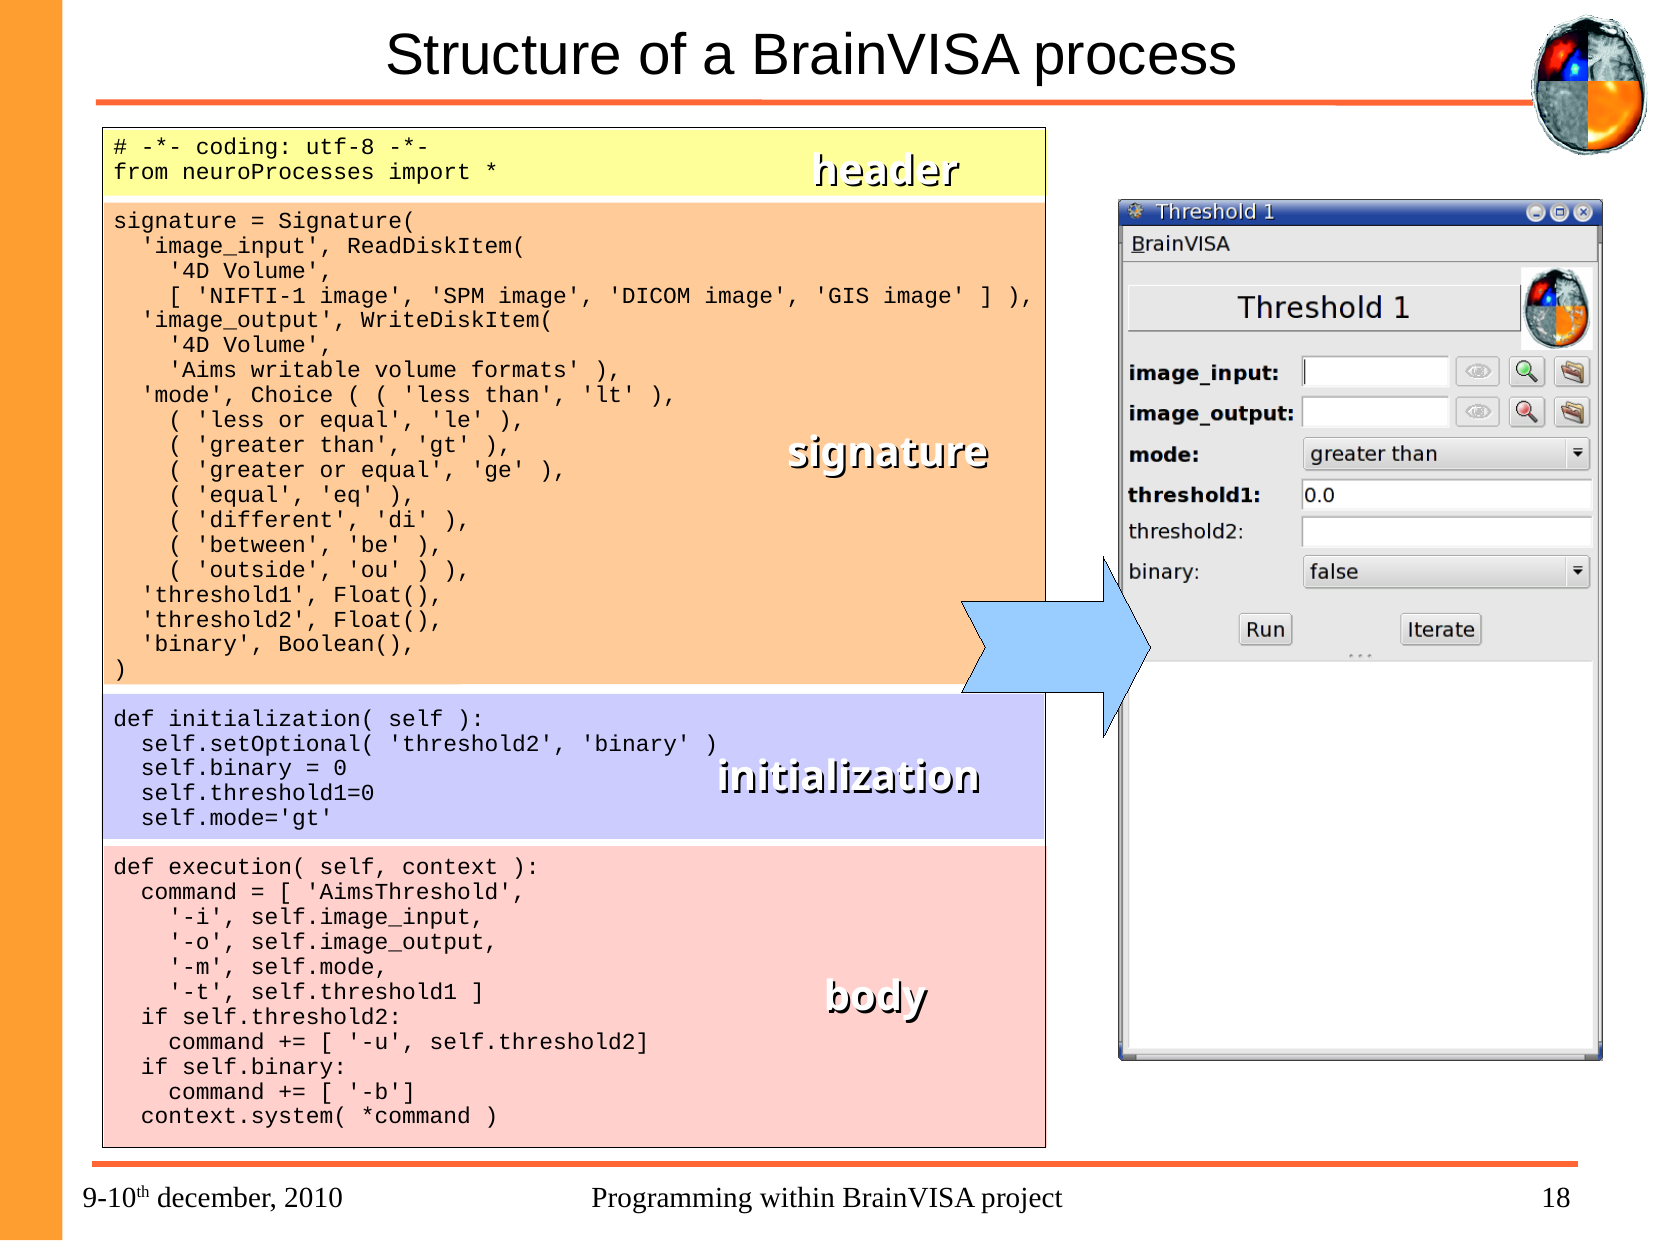

# Structure of a BrainVISA process
# -*- coding: utf-8 -*-
from neuroProcesses import *
signature = Signature(
 'image_input', ReadDiskItem(
 '4D Volume',
 [ 'NIFTI-1 image', 'SPM image', 'DICOM image', 'GIS image' ] ),
 'image_output', WriteDiskItem(
 '4D Volume',
 'Aims writable volume formats' ),
 'mode', Choice ( ( 'less than', 'lt' ),
 ( 'less or equal', 'le' ),
 ( 'greater than', 'gt' ),
 ( 'greater or equal', 'ge' ),
 ( 'equal', 'eq' ),
 ( 'different', 'di' ),
 ( 'between', 'be' ),
 ( 'outside', 'ou' ) ),
 'threshold1', Float(),
 'threshold2', Float(),
 'binary', Boolean(),
)
def initialization( self ):
 self.setOptional( 'threshold2', 'binary' )
 self.binary = 0
 self.threshold1=0
 self.mode='gt'
def execution( self, context ):
 command = [ 'AimsThreshold',
 '-i', self.image_input,
 '-o', self.image_output,
 '-m', self.mode,
 '-t', self.threshold1 ]
 if self.threshold2:
 command += [ '-u', self.threshold2]
 if self.binary:
 command += [ '-b']
 context.system( *command )
header
signature
initialization
body
18